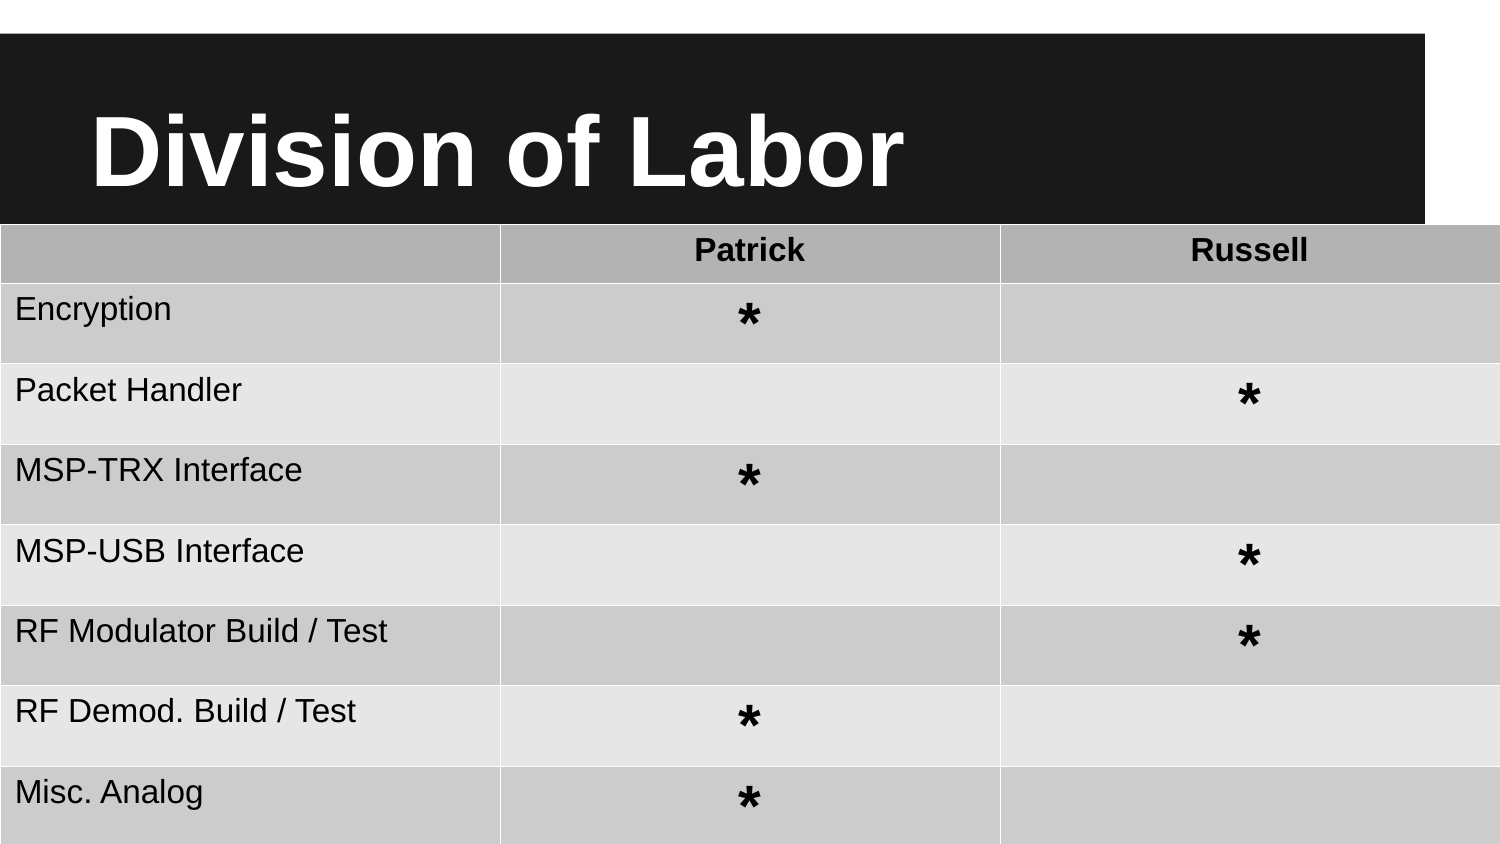

# Division of Labor
| | Patrick | Russell |
| --- | --- | --- |
| Encryption | \* | |
| Packet Handler | | \* |
| MSP-TRX Interface | \* | |
| MSP-USB Interface | | \* |
| RF Modulator Build / Test | | \* |
| RF Demod. Build / Test | \* | |
| Misc. Analog | \* | |
| Misc. Digital | | \* |